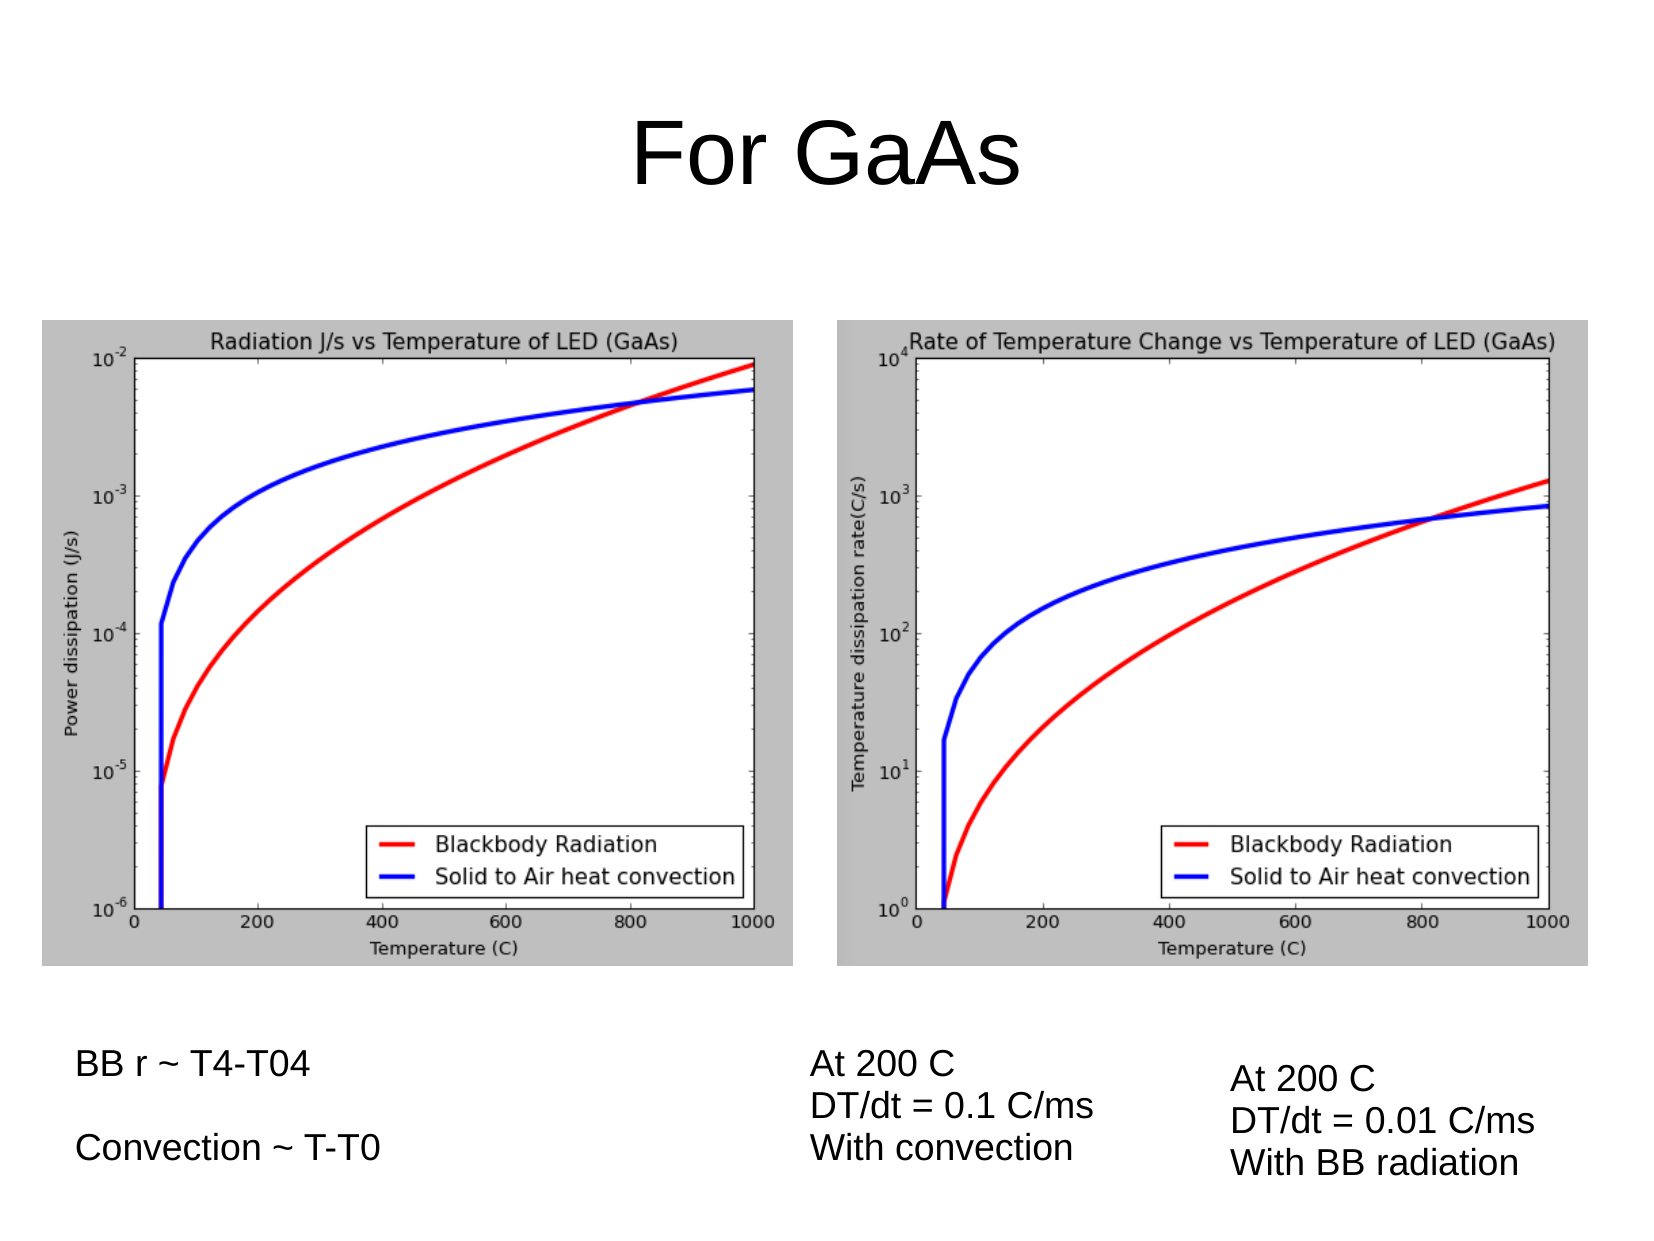

# For GaAs
BB r ~ T4-T04
Convection ~ T-T0
At 200 C
DT/dt = 0.1 C/ms
With convection
At 200 C
DT/dt = 0.01 C/ms
With BB radiation